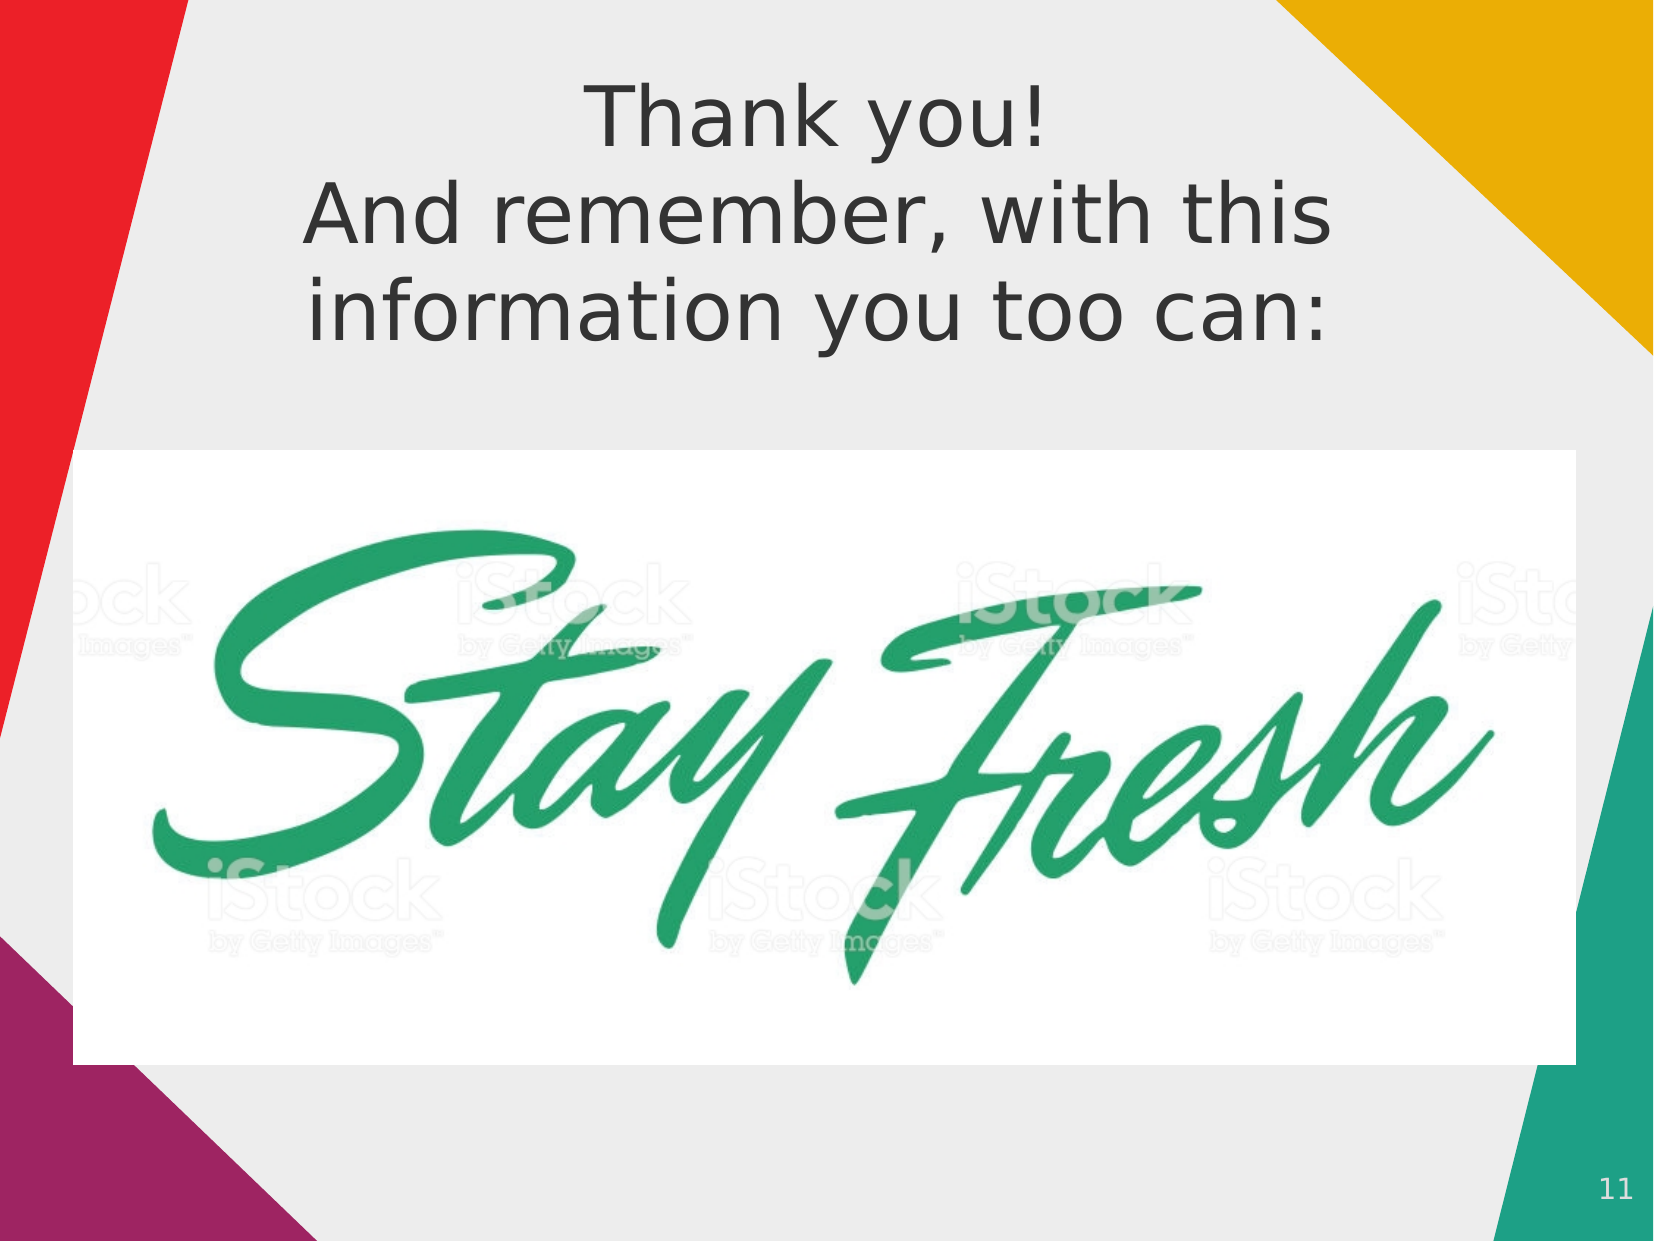

# Thank you! And remember, with this information you too can:
11